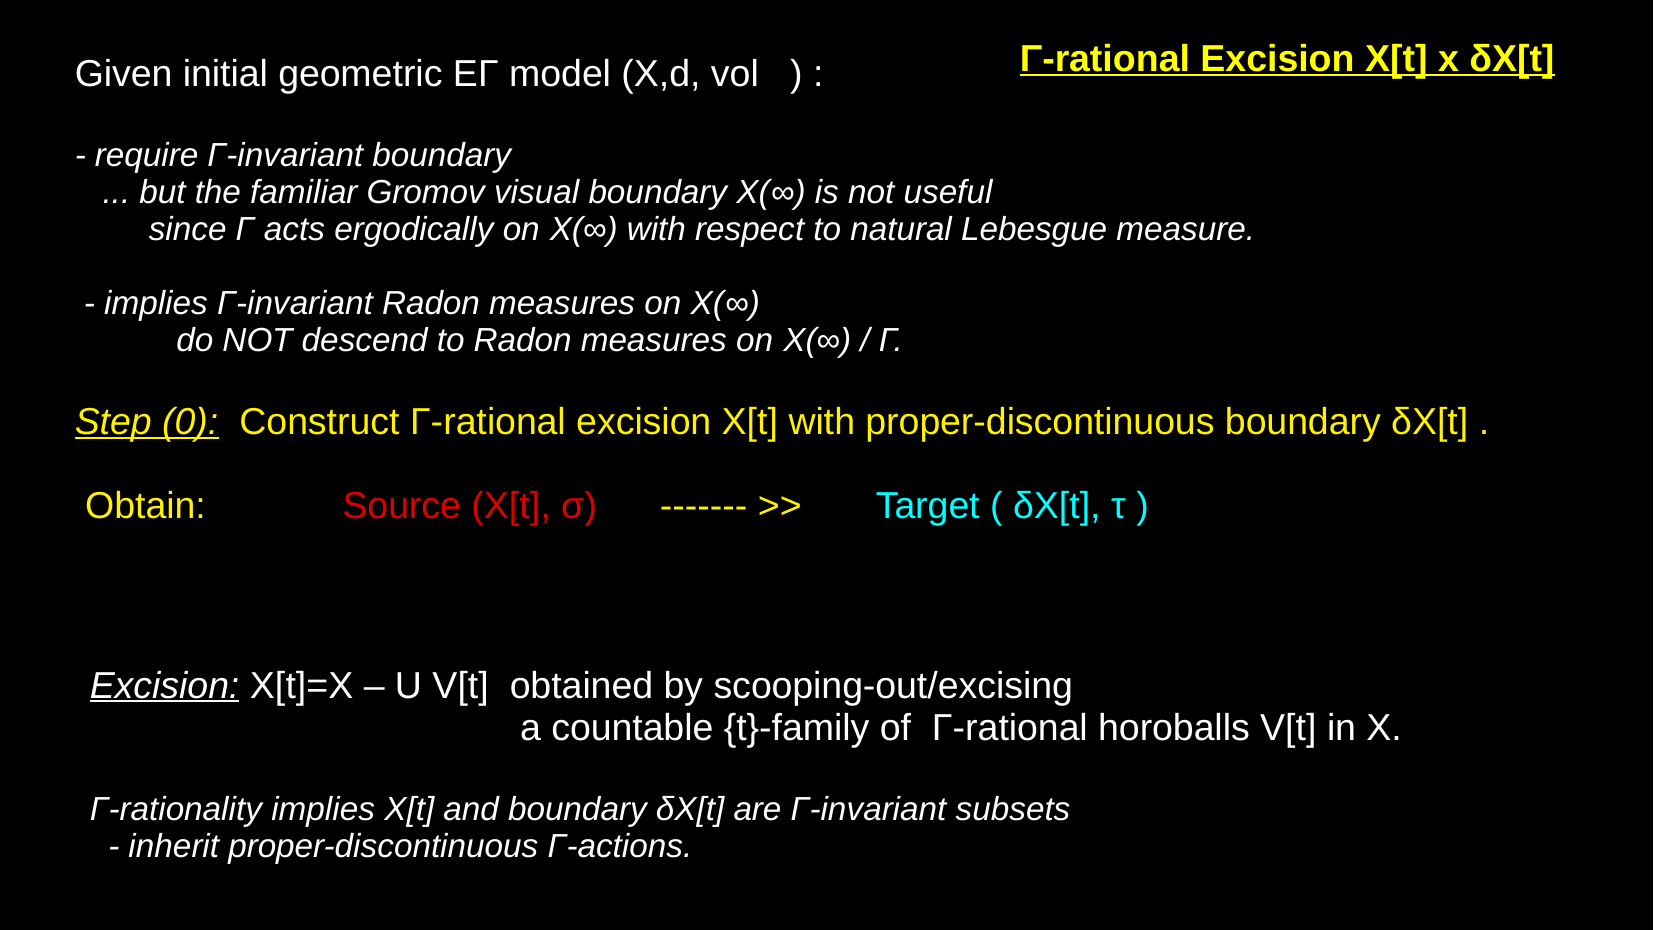

Γ-rational Excision X[t] x δX[t]
Given initial geometric EΓ model (X,d, vol ) :
- require Γ-invariant boundary
 ... but the familiar Gromov visual boundary X(∞) is not useful
 since Γ acts ergodically on X(∞) with respect to natural Lebesgue measure.
 - implies Γ-invariant Radon measures on X(∞)
 do NOT descend to Radon measures on X(∞) / Γ.
Step (0): Construct Γ-rational excision X[t] with proper-discontinuous boundary δX[t] .
 Obtain: Source (X[t], σ) ------- >> Target ( δX[t], τ )
Excision: X[t]=X – U V[t] obtained by scooping-out/excising
 a countable {t}-family of Γ-rational horoballs V[t] in X.
Γ-rationality implies X[t] and boundary δX[t] are Γ-invariant subsets
 - inherit proper-discontinuous Γ-actions.